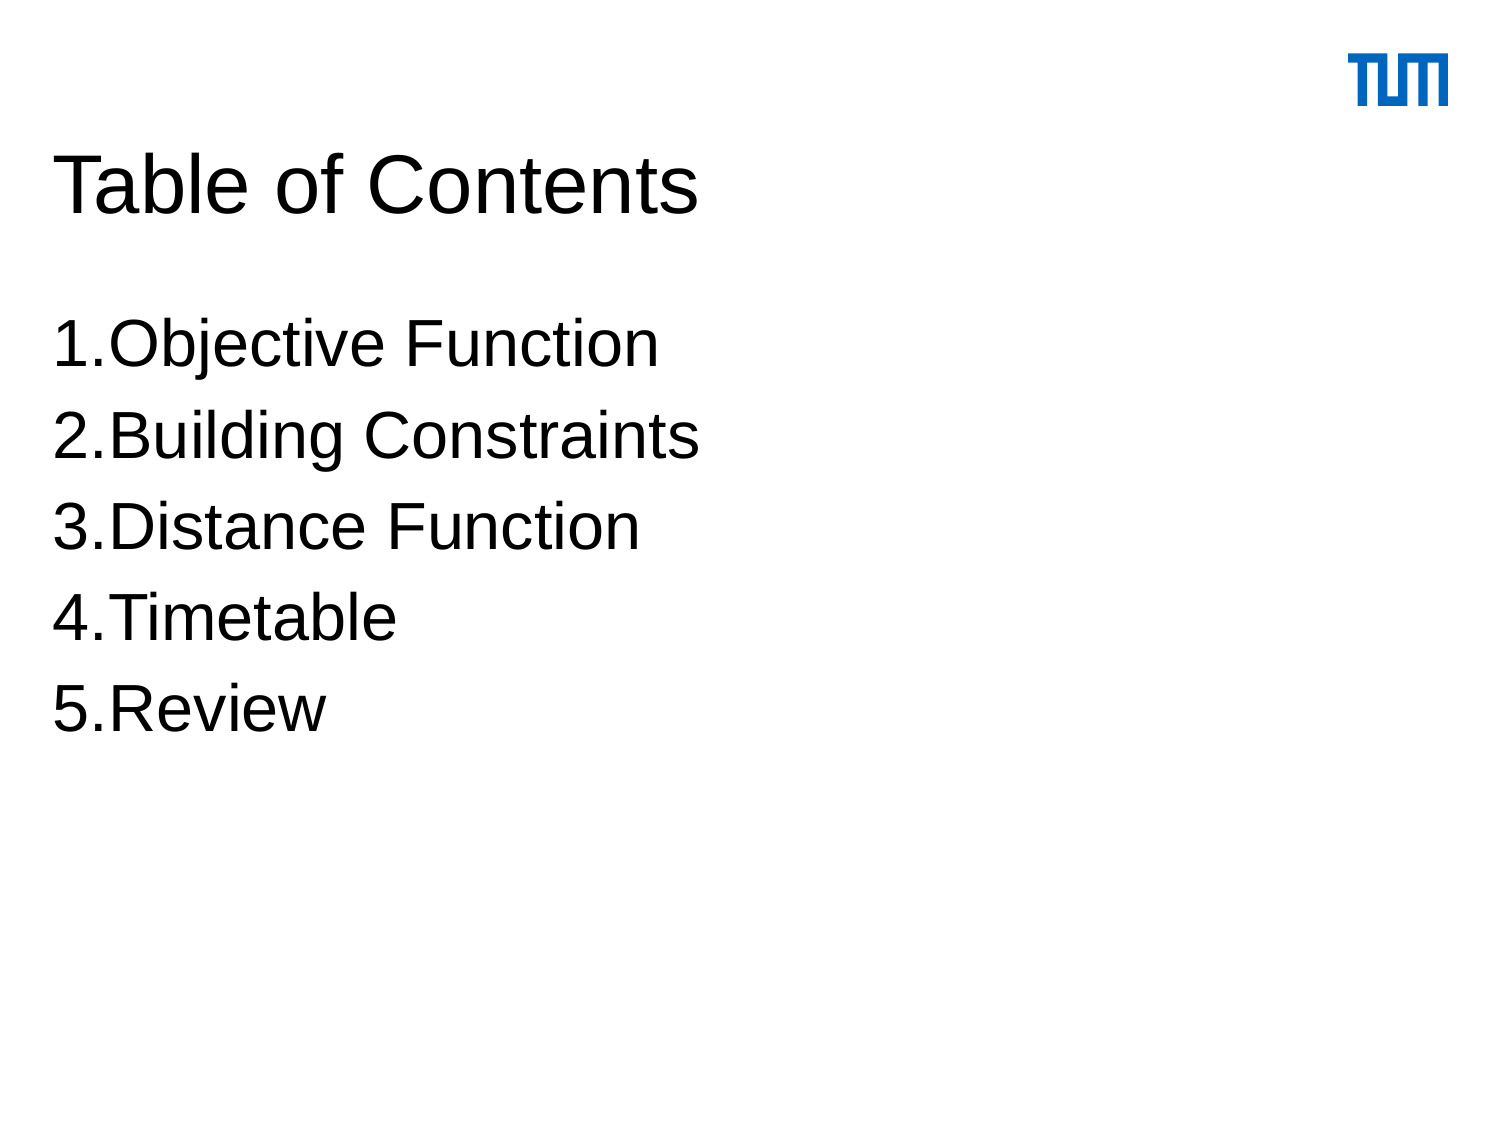

Table of Contents
# Objective Function
Building Constraints
Distance Function
Timetable
Review